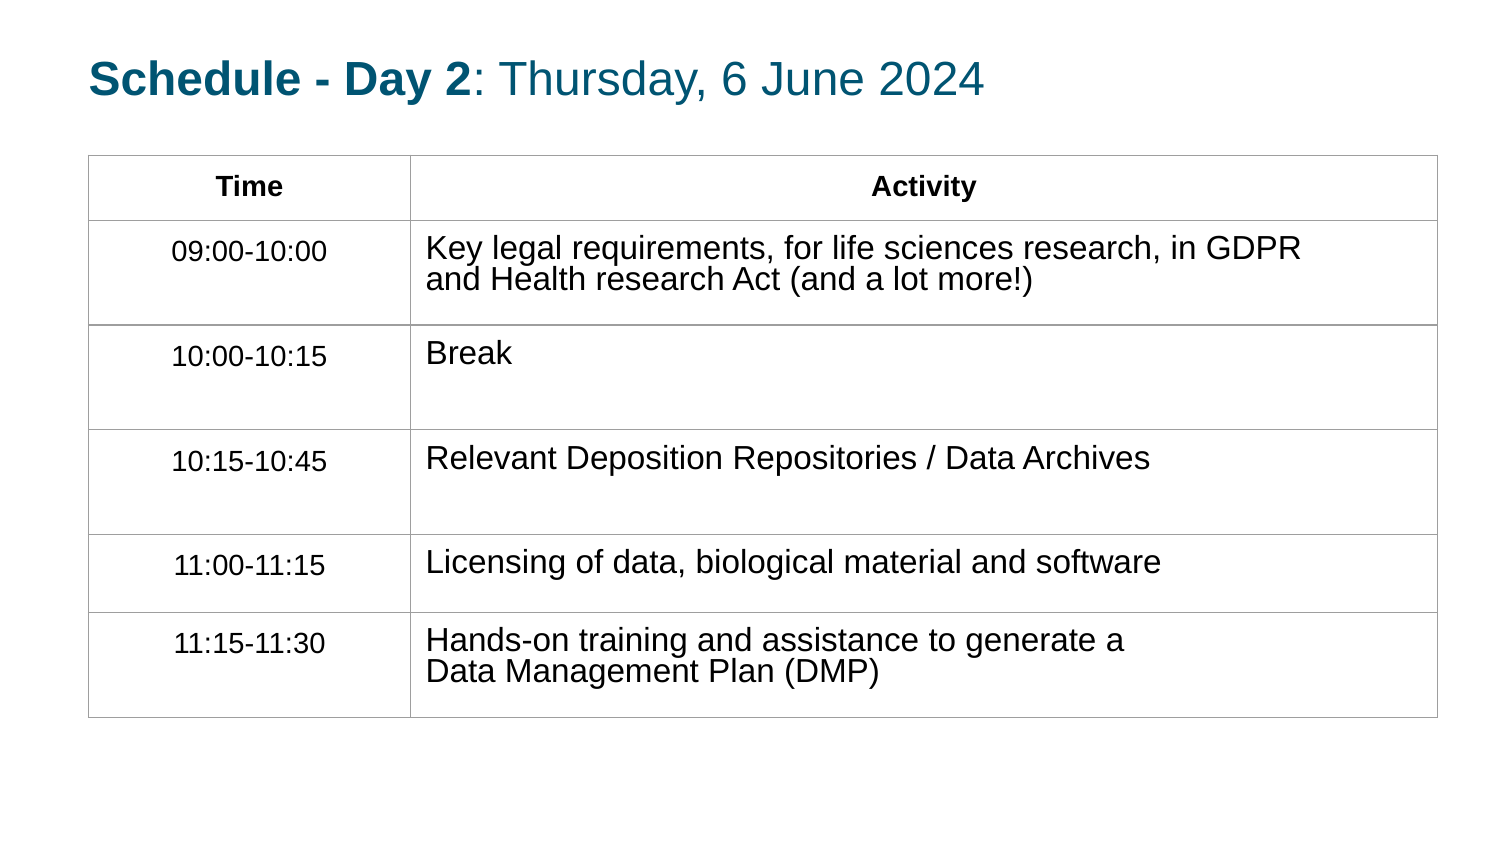

# Schedule - Day 2: Thursday, 6 June 2024
| Time | Activity |
| --- | --- |
| 09:00-10:00 | Key legal requirements, for life sciences research, in GDPR and Health research Act (and a lot more!) |
| 10:00-10:15 | Break |
| 10:15-10:45 | Relevant Deposition Repositories / Data Archives |
| 11:00-11:15 | Licensing of data, biological material and software |
| 11:15-11:30 | Hands-on training and assistance to generate a Data Management Plan (DMP) |